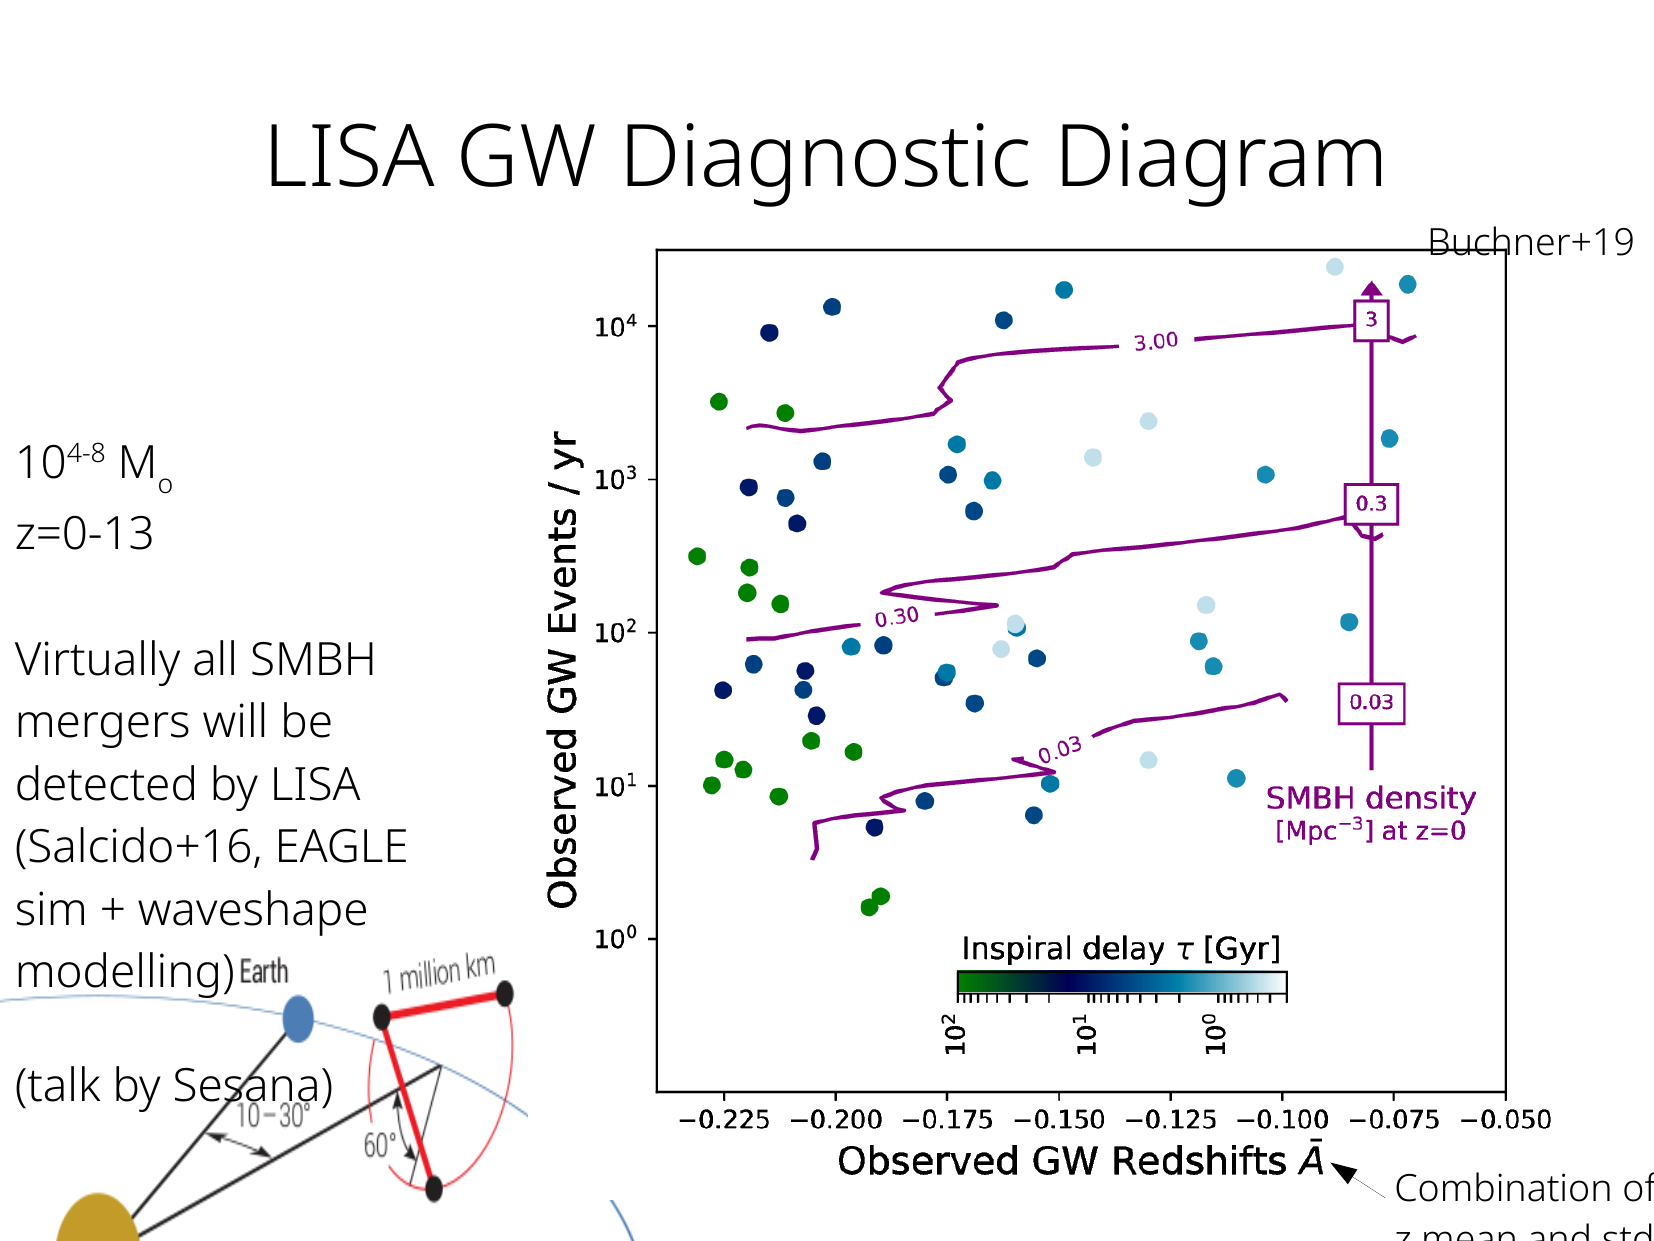

# LISA GW Diagnostic Diagram
Buchner+19
104-8 Mo
z=0-13
Virtually all SMBH mergers will be detected by LISA
(Salcido+16, EAGLE sim + waveshape modelling)
(talk by Sesana)
Combination of z mean and std